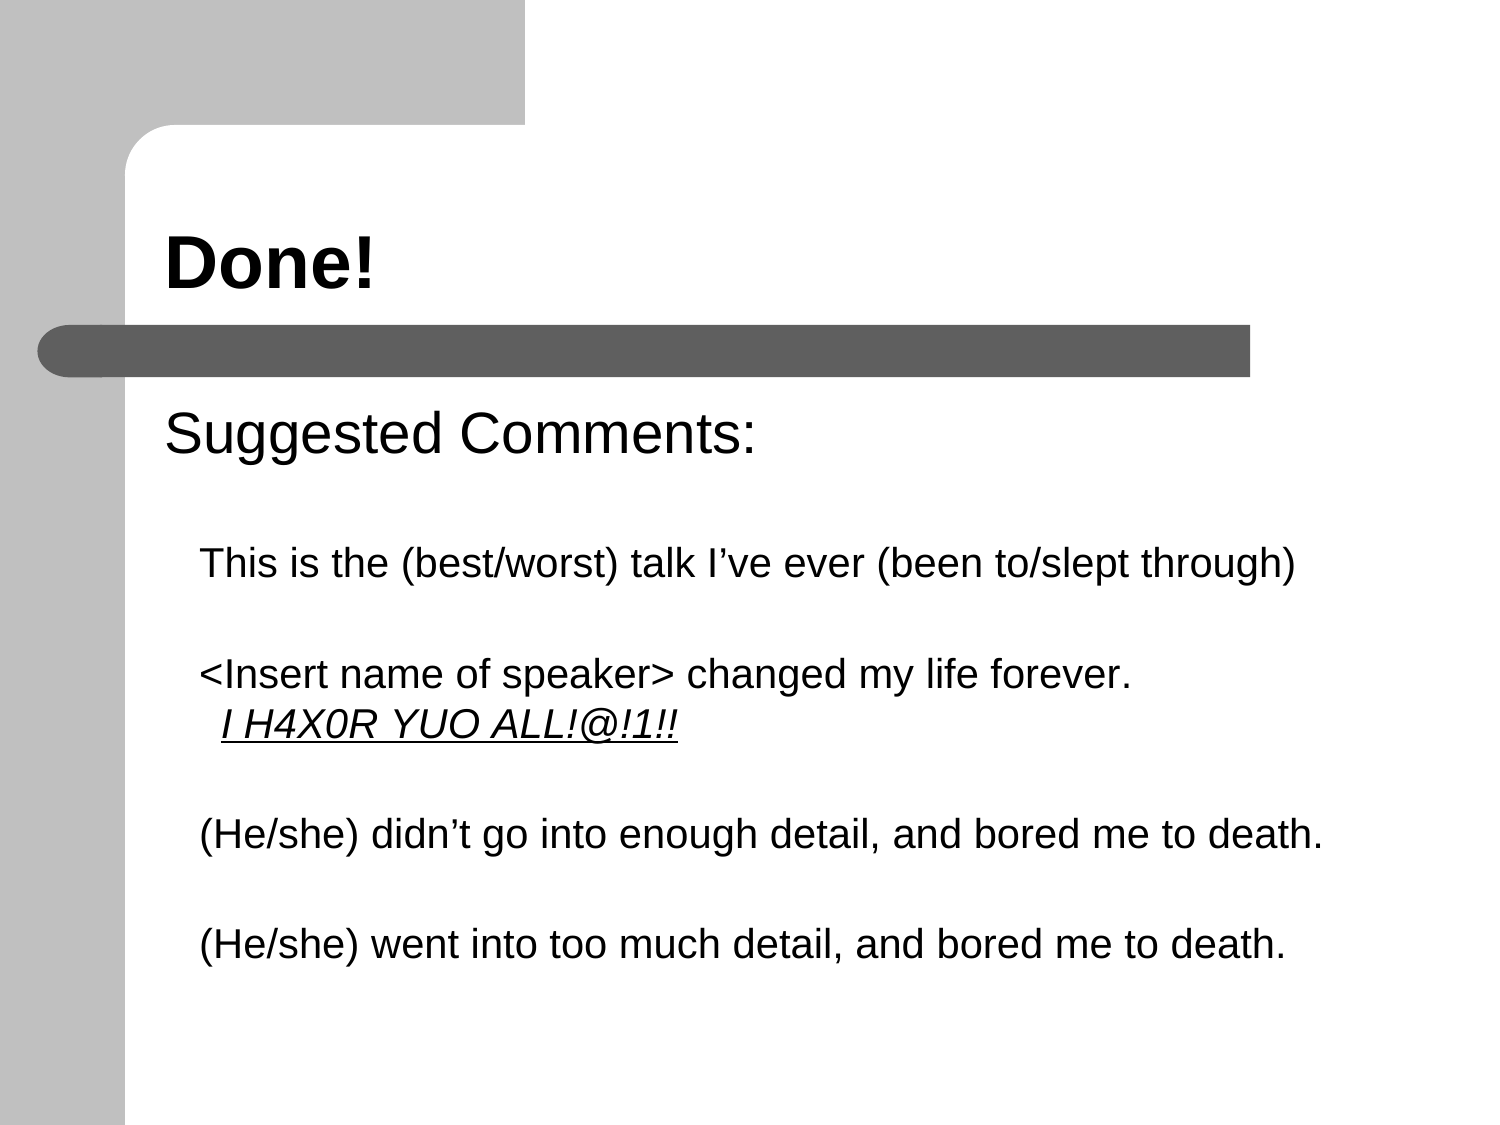

# Done!
Suggested Comments:
 This is the (best/worst) talk I’ve ever (been to/slept through)
 <Insert name of speaker> changed my life forever.
I H4X0R YUO ALL!@!1!!
 (He/she) didn’t go into enough detail, and bored me to death.
 (He/she) went into too much detail, and bored me to death.